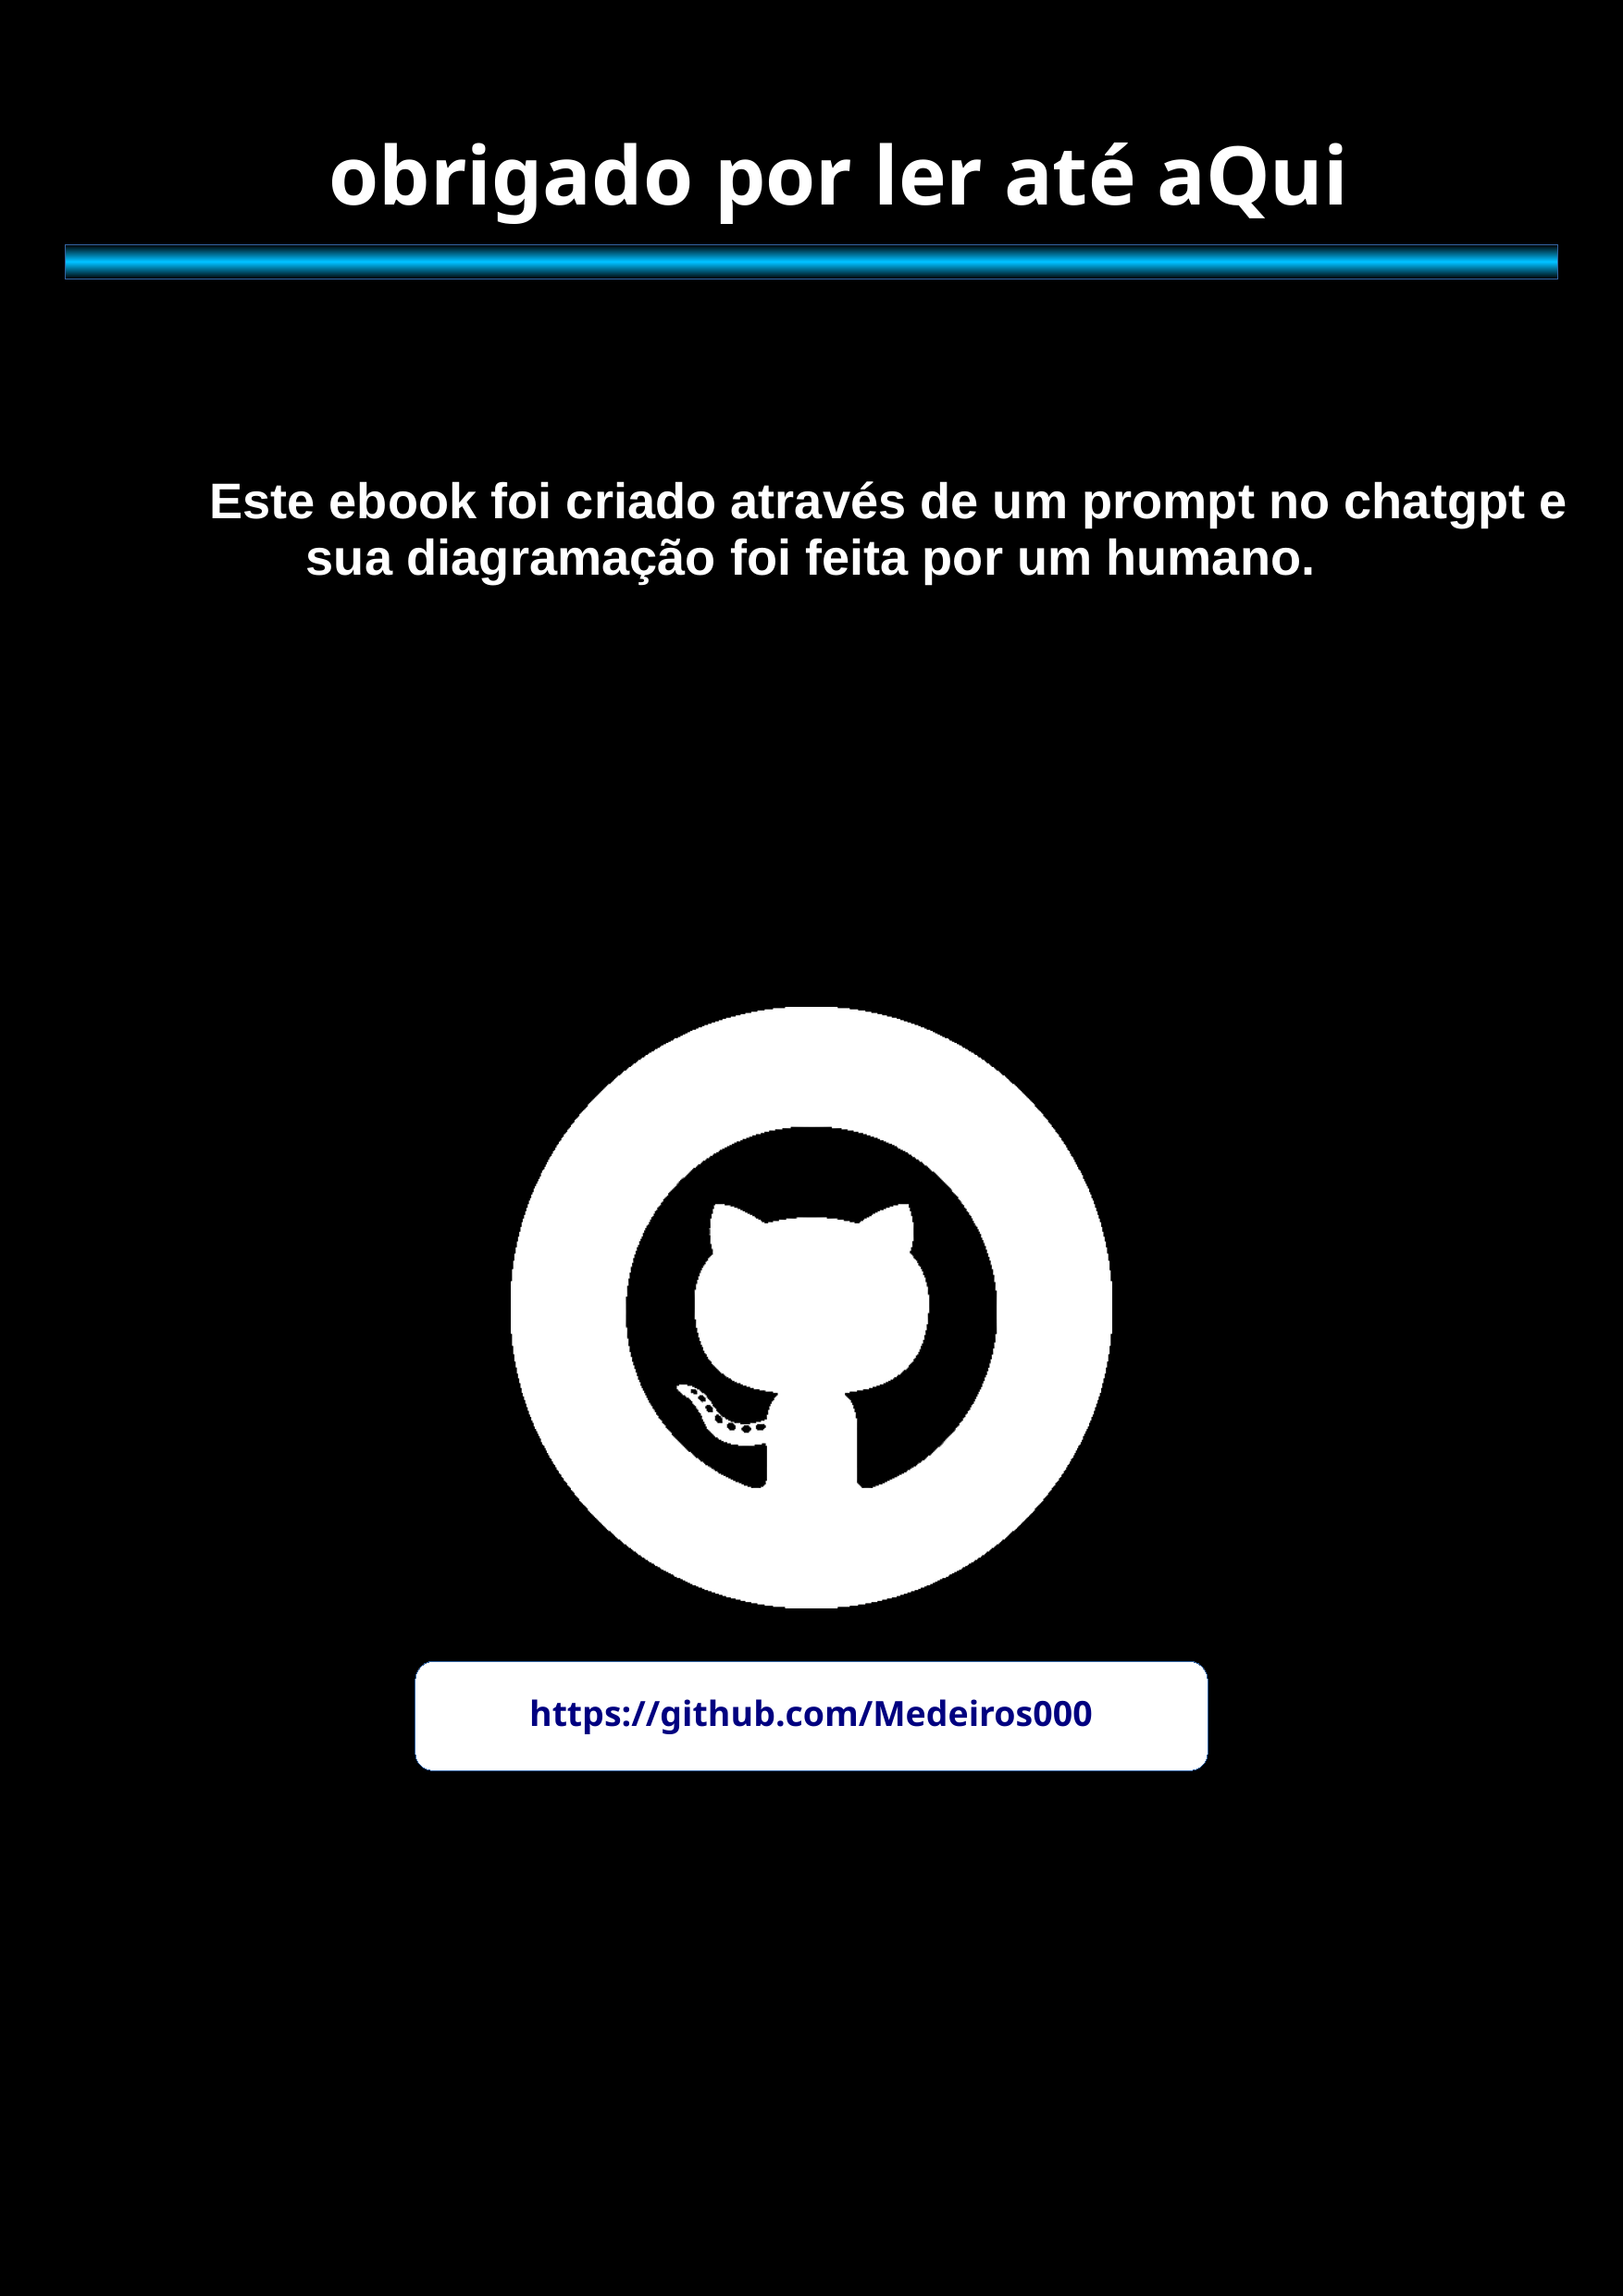

# obrigado por ler até aQui
Este ebook foi criado através de um prompt no chatgpt e sua diagramação foi feita por um humano.
https://github.com/Medeiros000